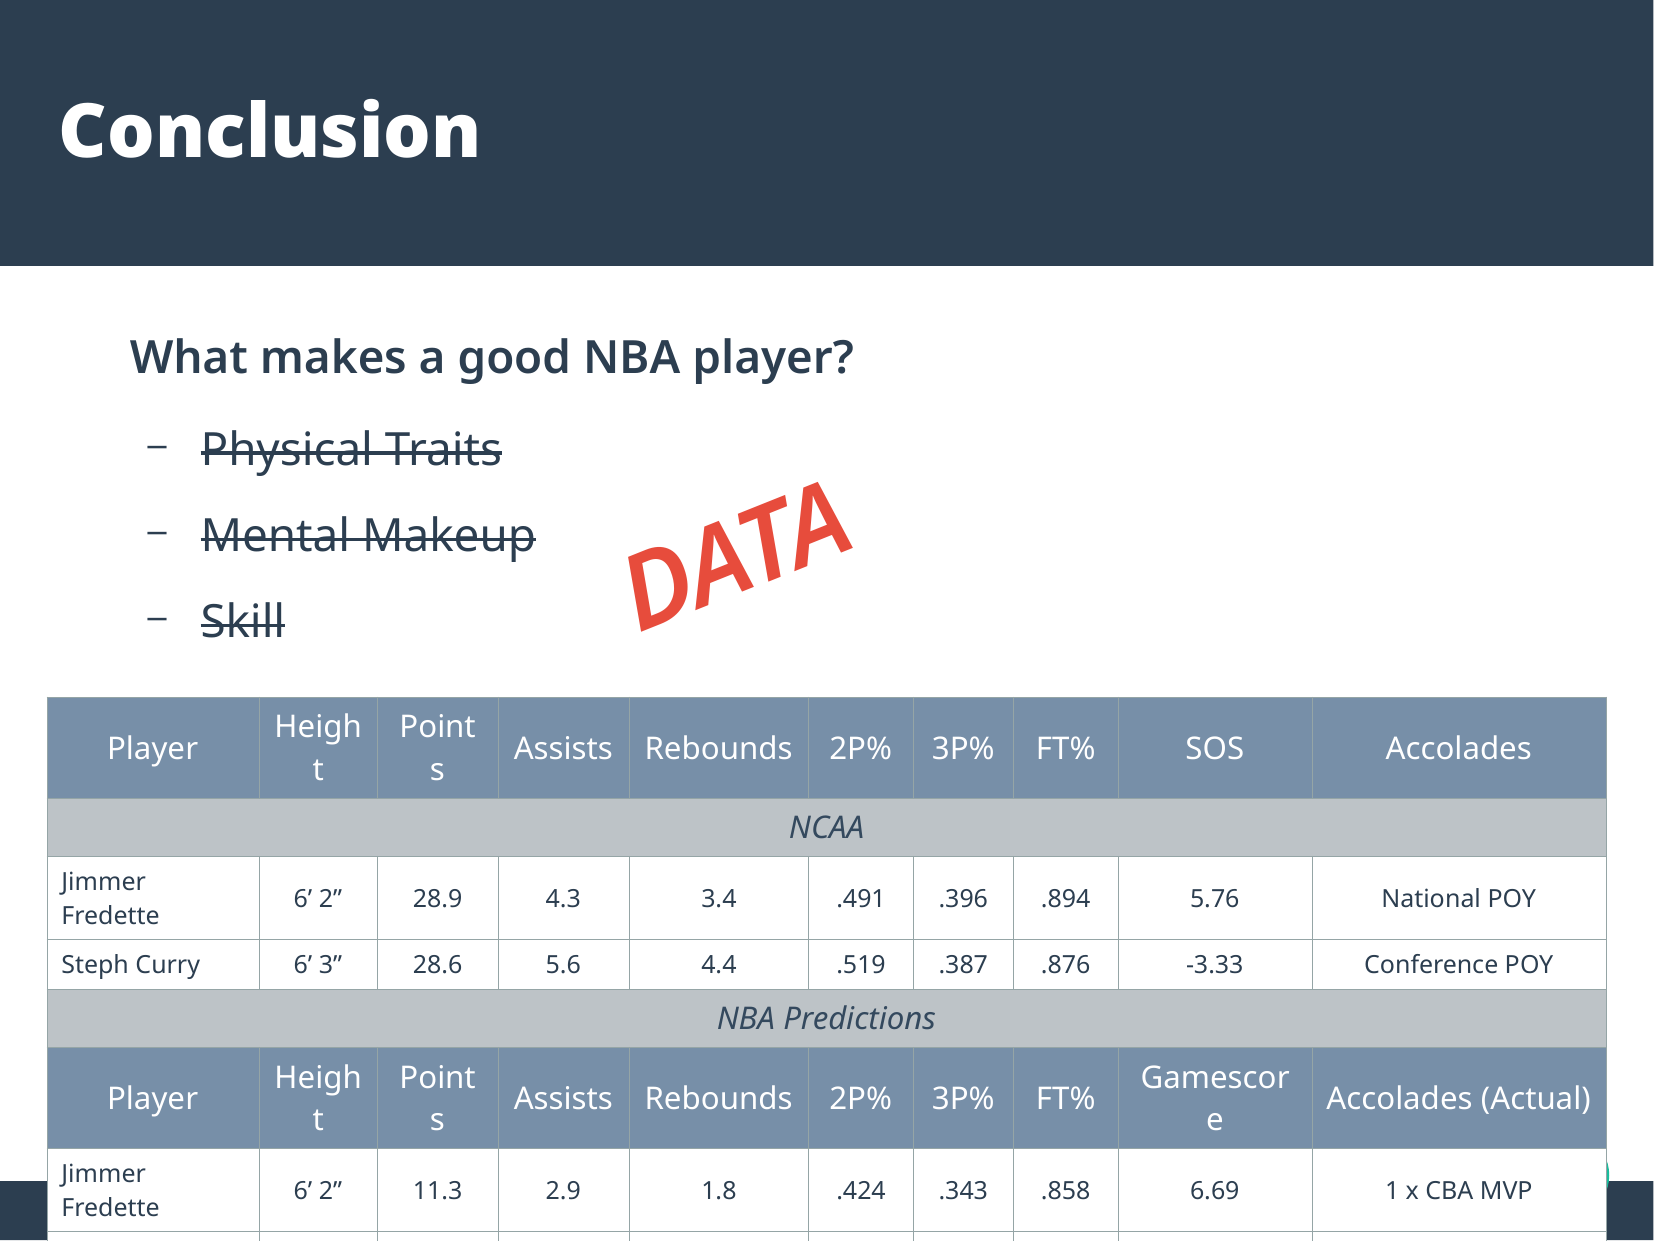

# Conclusion
What makes a good NBA player?
Physical Traits
Mental Makeup
Skill
DATA
| Player | Height | Points | Assists | Rebounds | 2P% | 3P% | FT% | SOS | Accolades |
| --- | --- | --- | --- | --- | --- | --- | --- | --- | --- |
| NCAA | | | | | | | | | |
| Jimmer Fredette | 6’ 2” | 28.9 | 4.3 | 3.4 | .491 | .396 | .894 | 5.76 | National POY |
| Steph Curry | 6’ 3” | 28.6 | 5.6 | 4.4 | .519 | .387 | .876 | -3.33 | Conference POY |
| NBA Predictions | | | | | | | | | |
| Player | Height | Points | Assists | Rebounds | 2P% | 3P% | FT% | Gamescore | Accolades (Actual) |
| Jimmer Fredette | 6’ 2” | 11.3 | 2.9 | 1.8 | .424 | .343 | .858 | 6.69 | 1 x CBA MVP |
| Steph Curry | 6’ 3” | 12.3 | 3.5 | 2.4 | .430 | .376 | .856 | 8.62 | 2 x NBA MVP; 2 x NBA Champ |
10